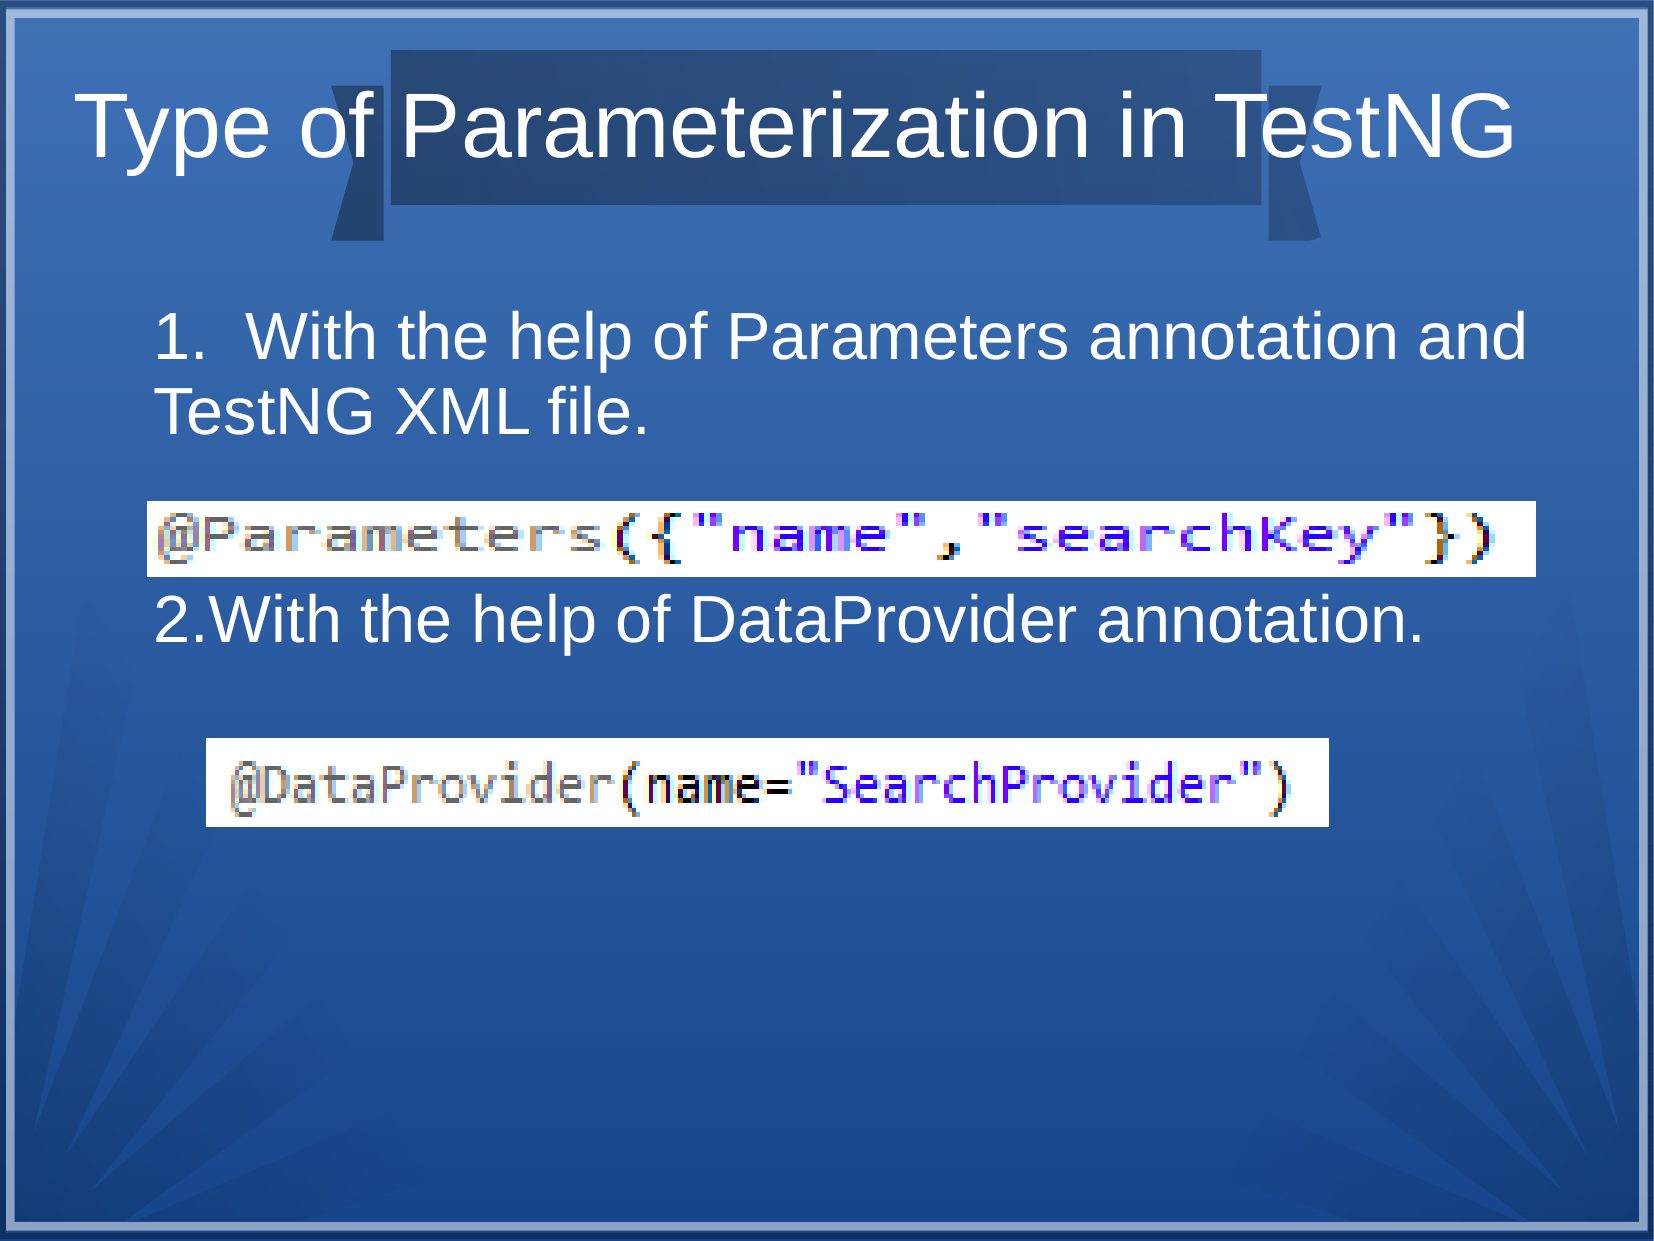

# Type of Parameterization in TestNG
1. With the help of Parameters annotation and TestNG XML file.
2.With the help of DataProvider annotation.